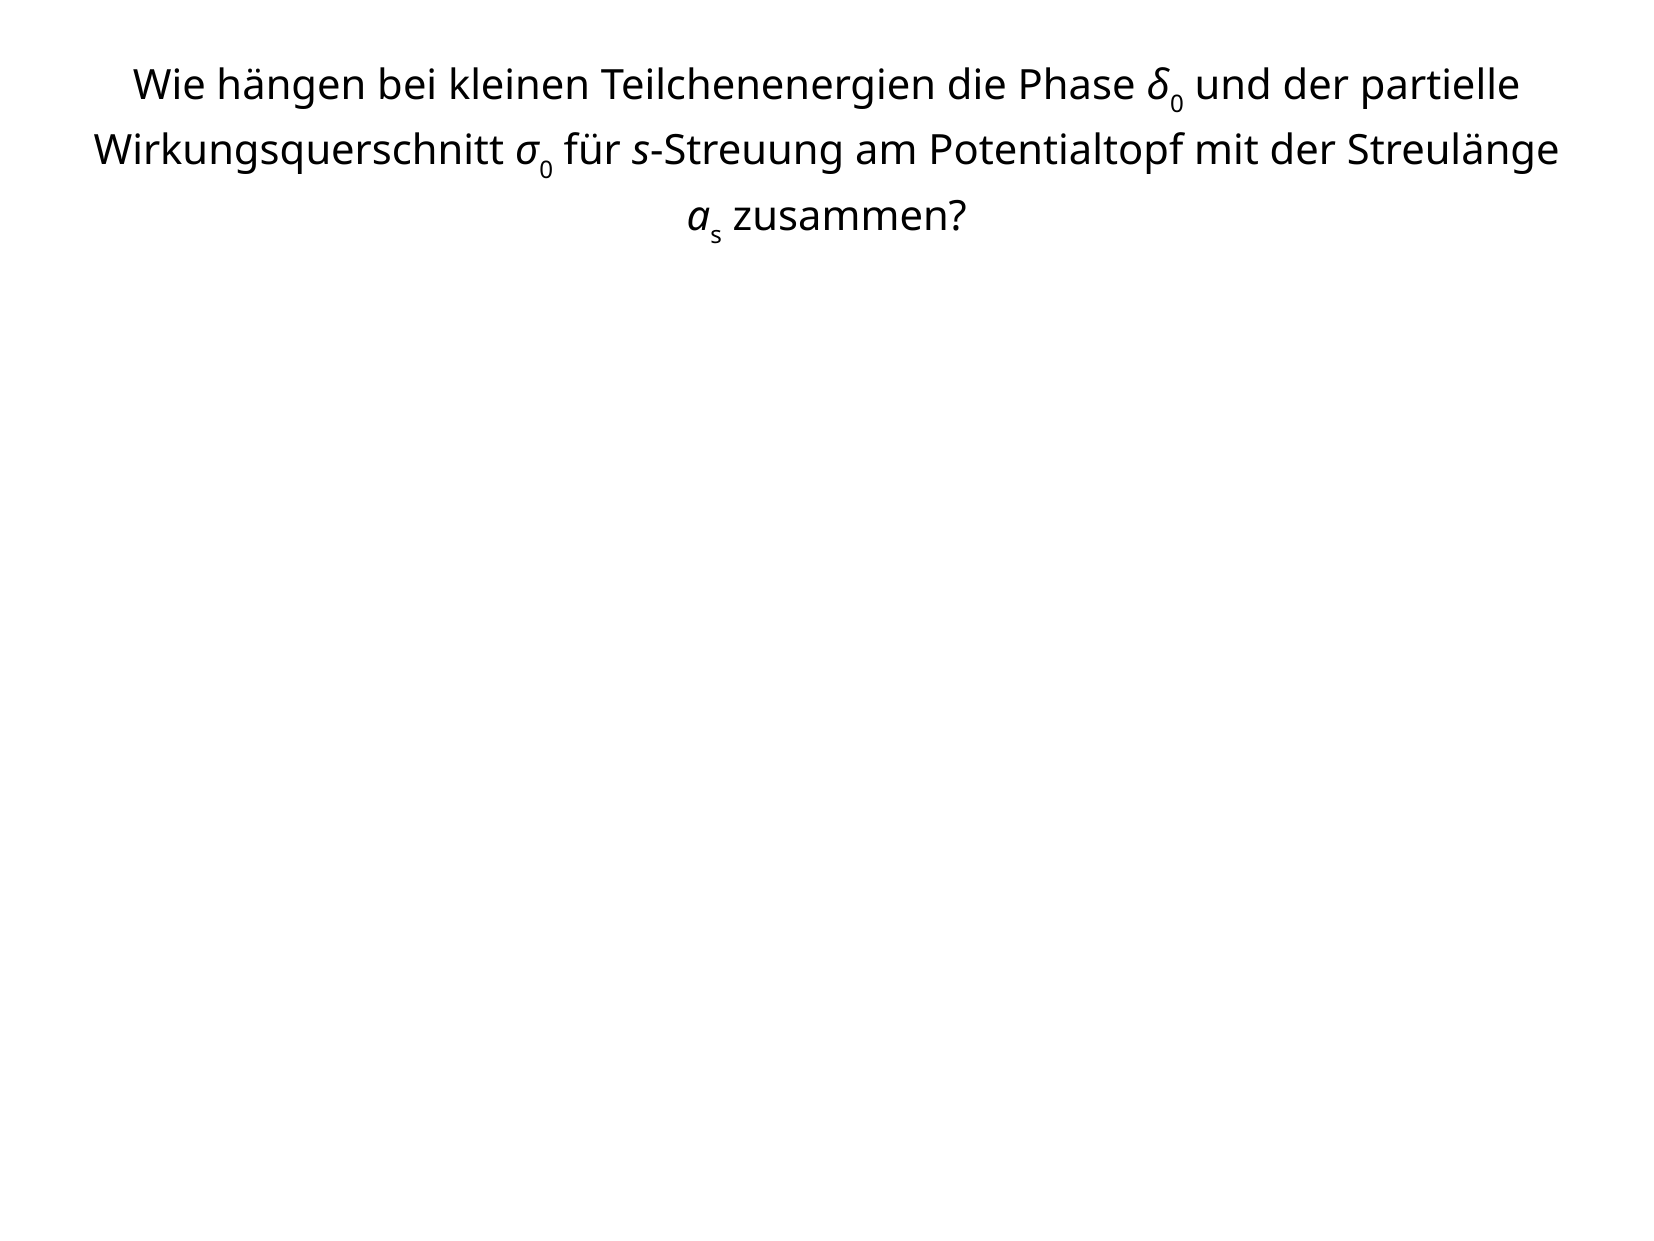

# Wie hängen bei kleinen Teilchenenergien die Phase δ0 und der partielle Wirkungsquerschnitt σ0 für s-Streuung am Potentialtopf mit der Streulänge as zusammen?